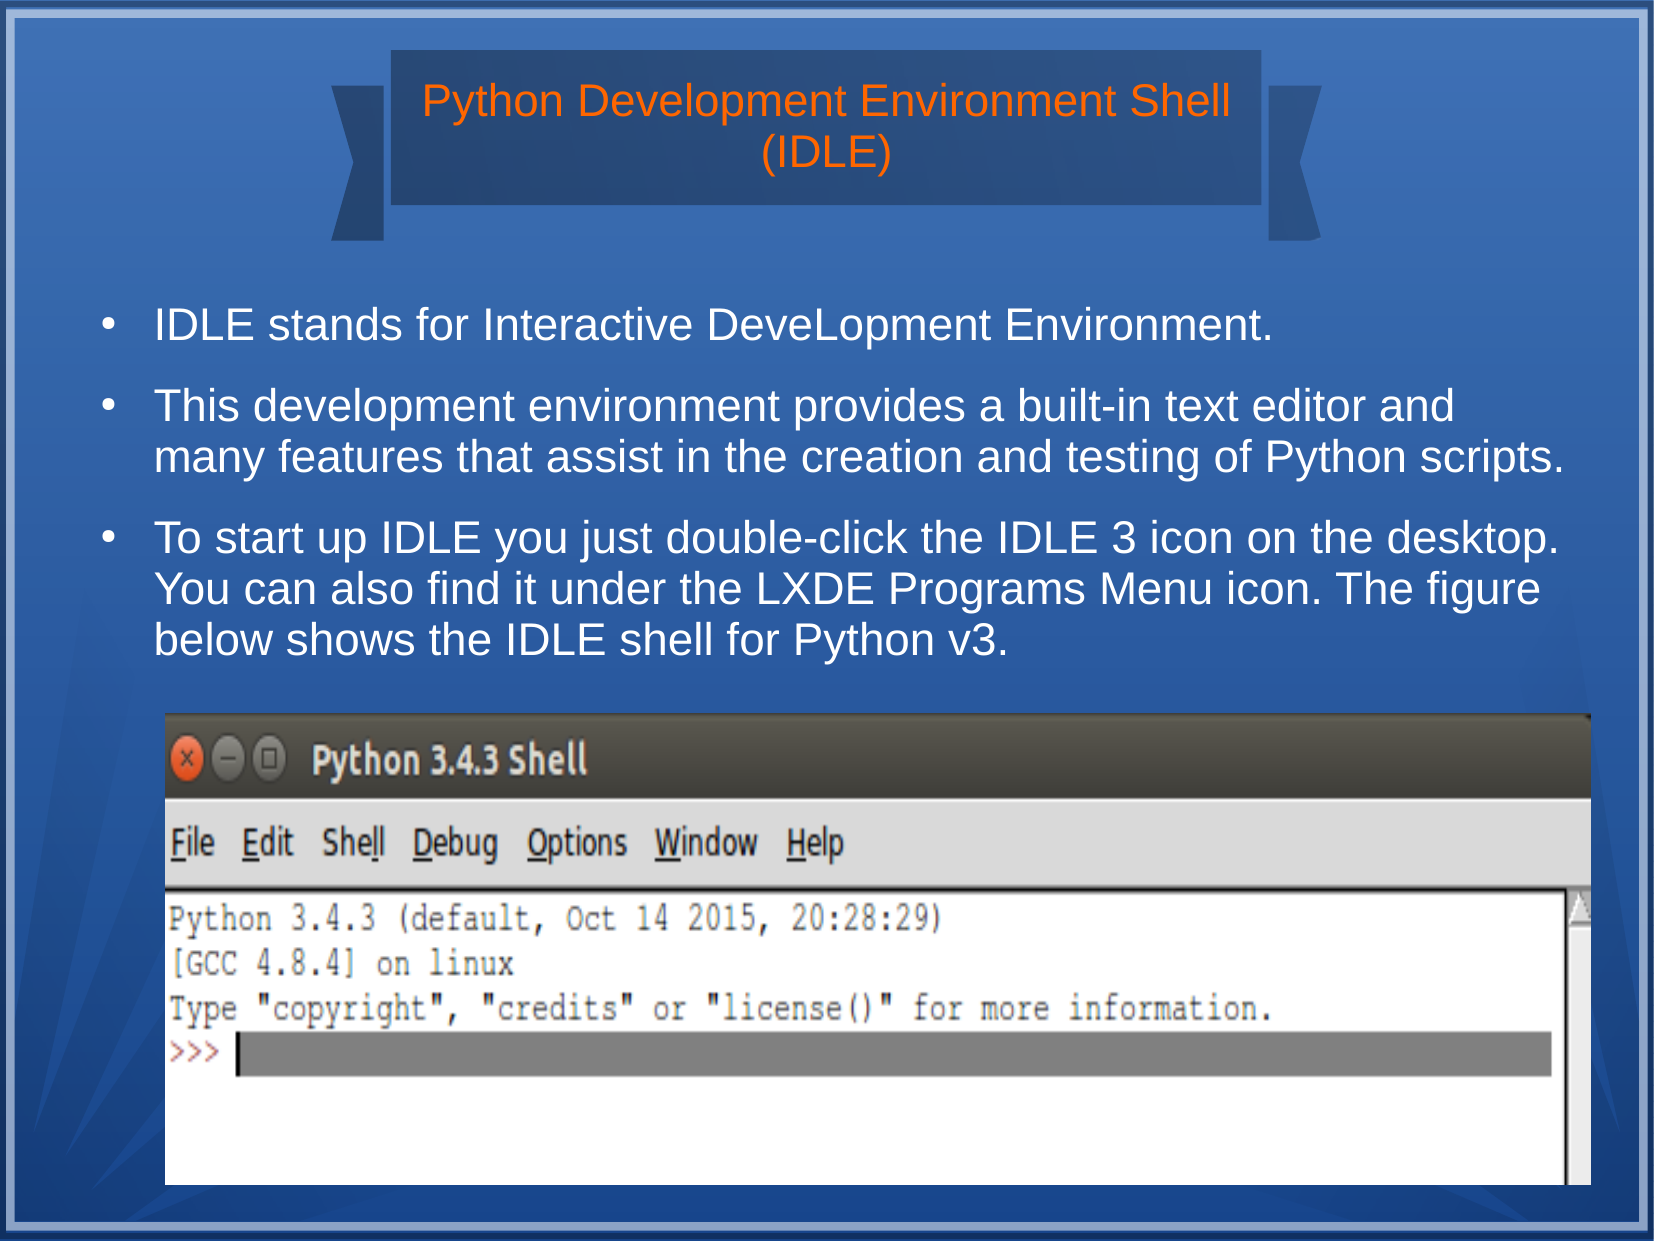

# Python Development Environment Shell (IDLE)
IDLE stands for Interactive DeveLopment Environment.
This development environment provides a built-in text editor and many features that assist in the creation and testing of Python scripts.
To start up IDLE you just double-click the IDLE 3 icon on the desktop. You can also find it under the LXDE Programs Menu icon. The figure below shows the IDLE shell for Python v3.